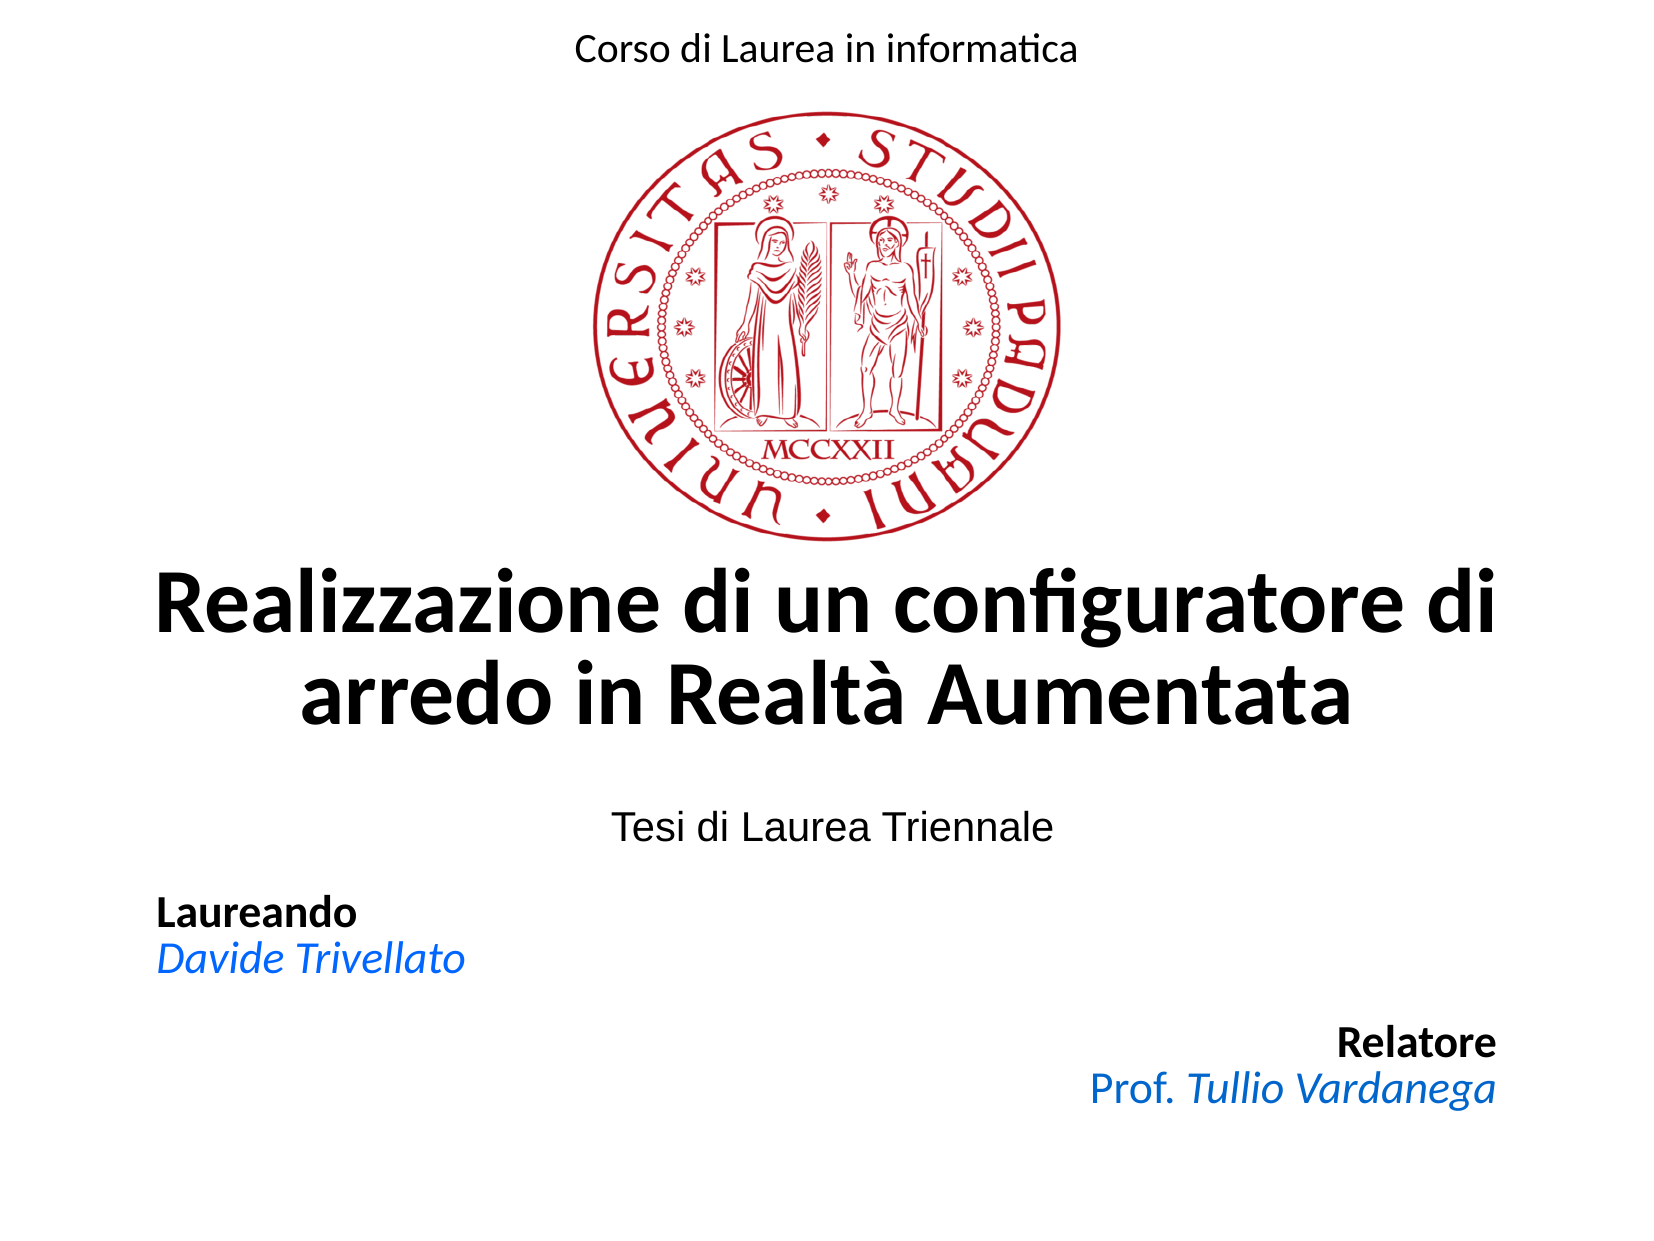

Corso di Laurea in informatica
# Realizzazione di un configuratore di arredo in Realtà Aumentata
Tesi di Laurea Triennale
Laureando
Davide Trivellato
Relatore
Prof. Tullio Vardanega